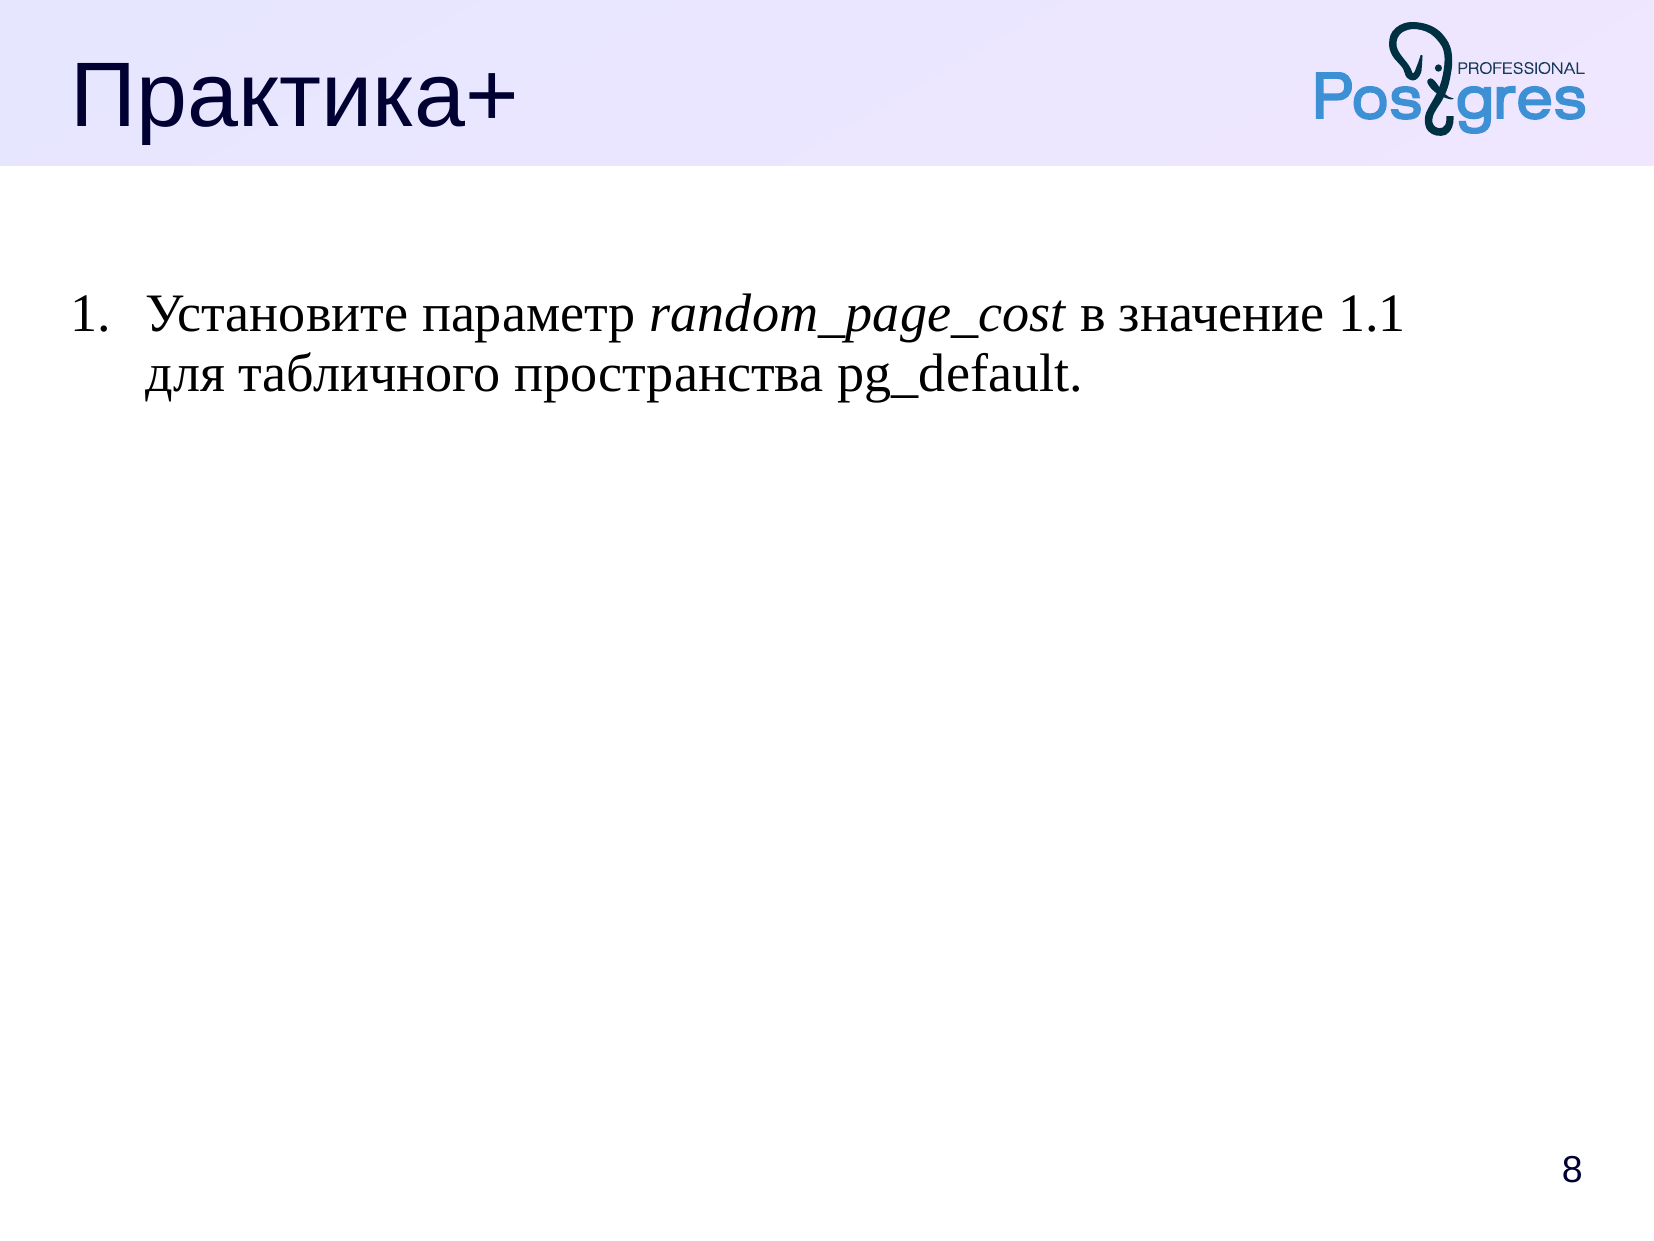

# Практика+
Установите параметр random_page_cost в значение 1.1
для табличного пространства pg_default.